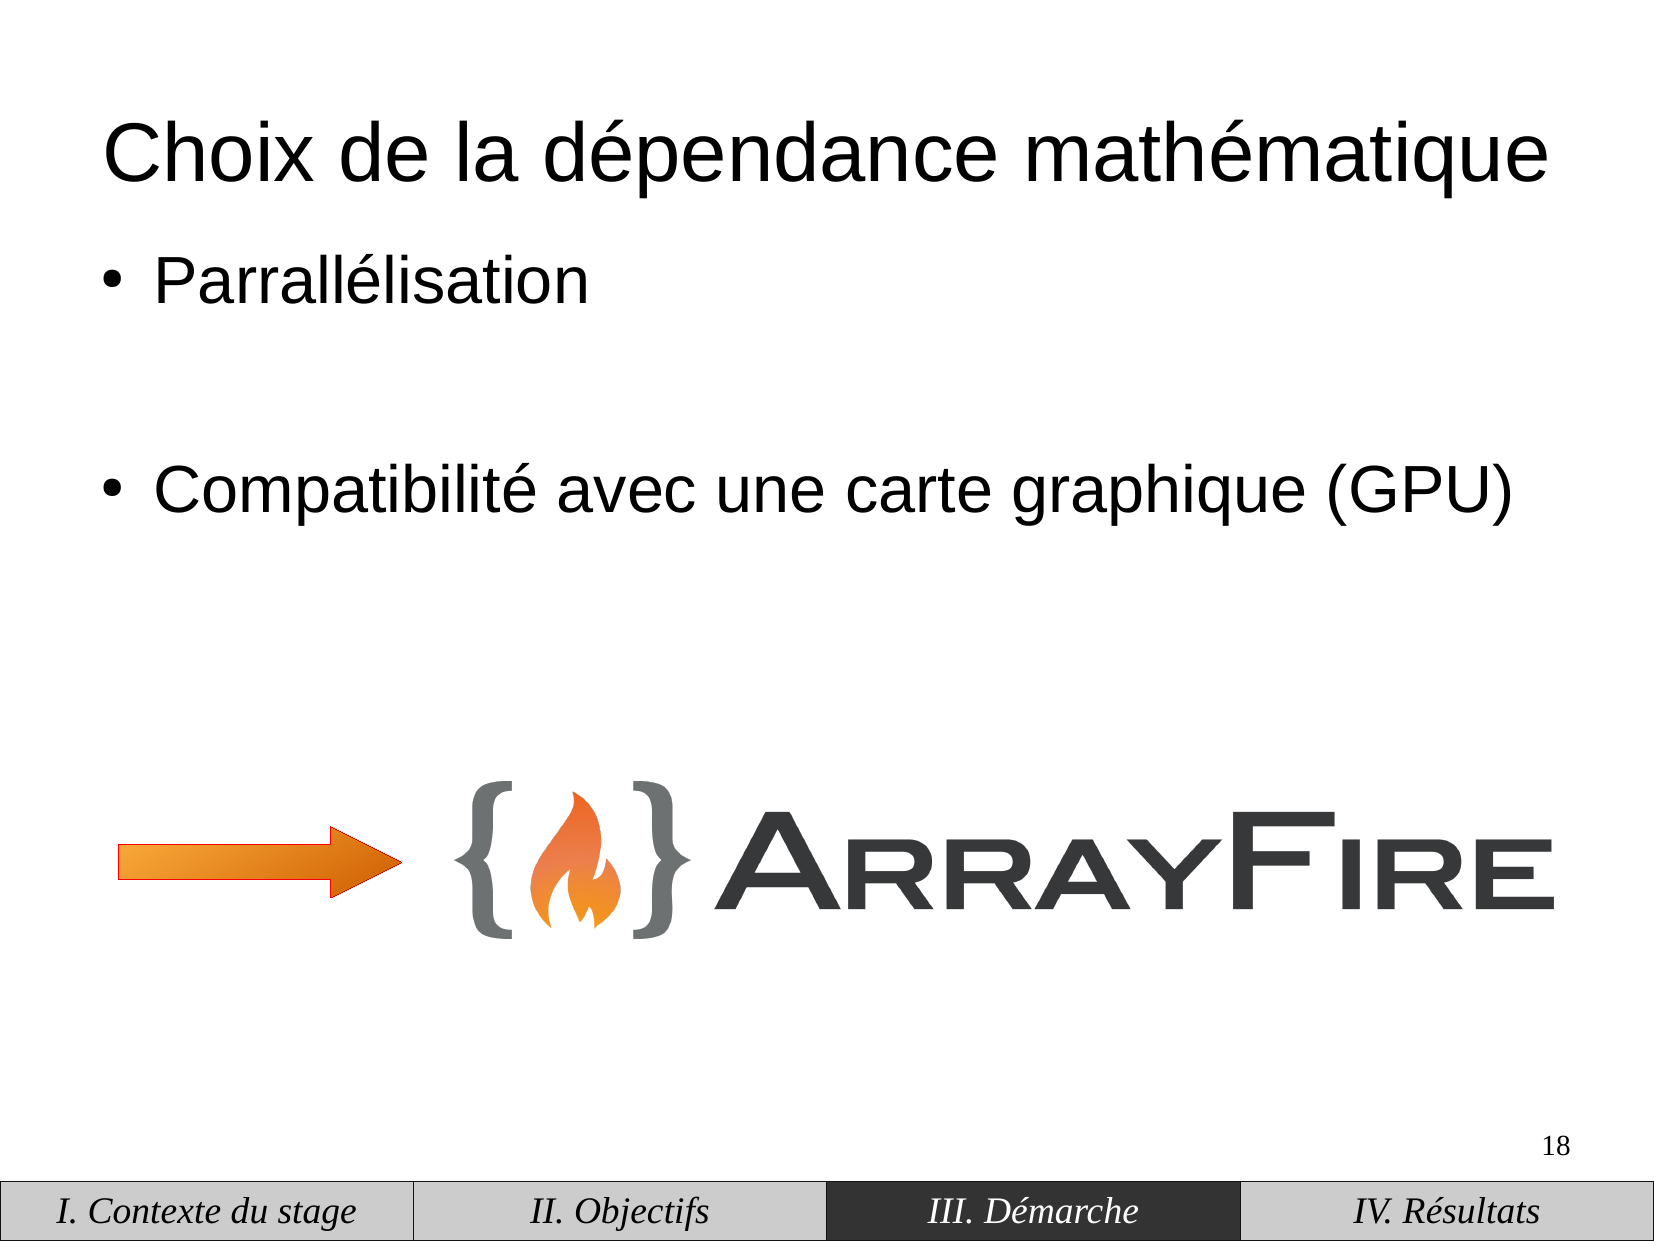

# Choix de la dépendance mathématique
Parrallélisation
Compatibilité avec une carte graphique (GPU)
18
I. Contexte du stage
II. Objectifs
III. Démarche
IV. Résultats